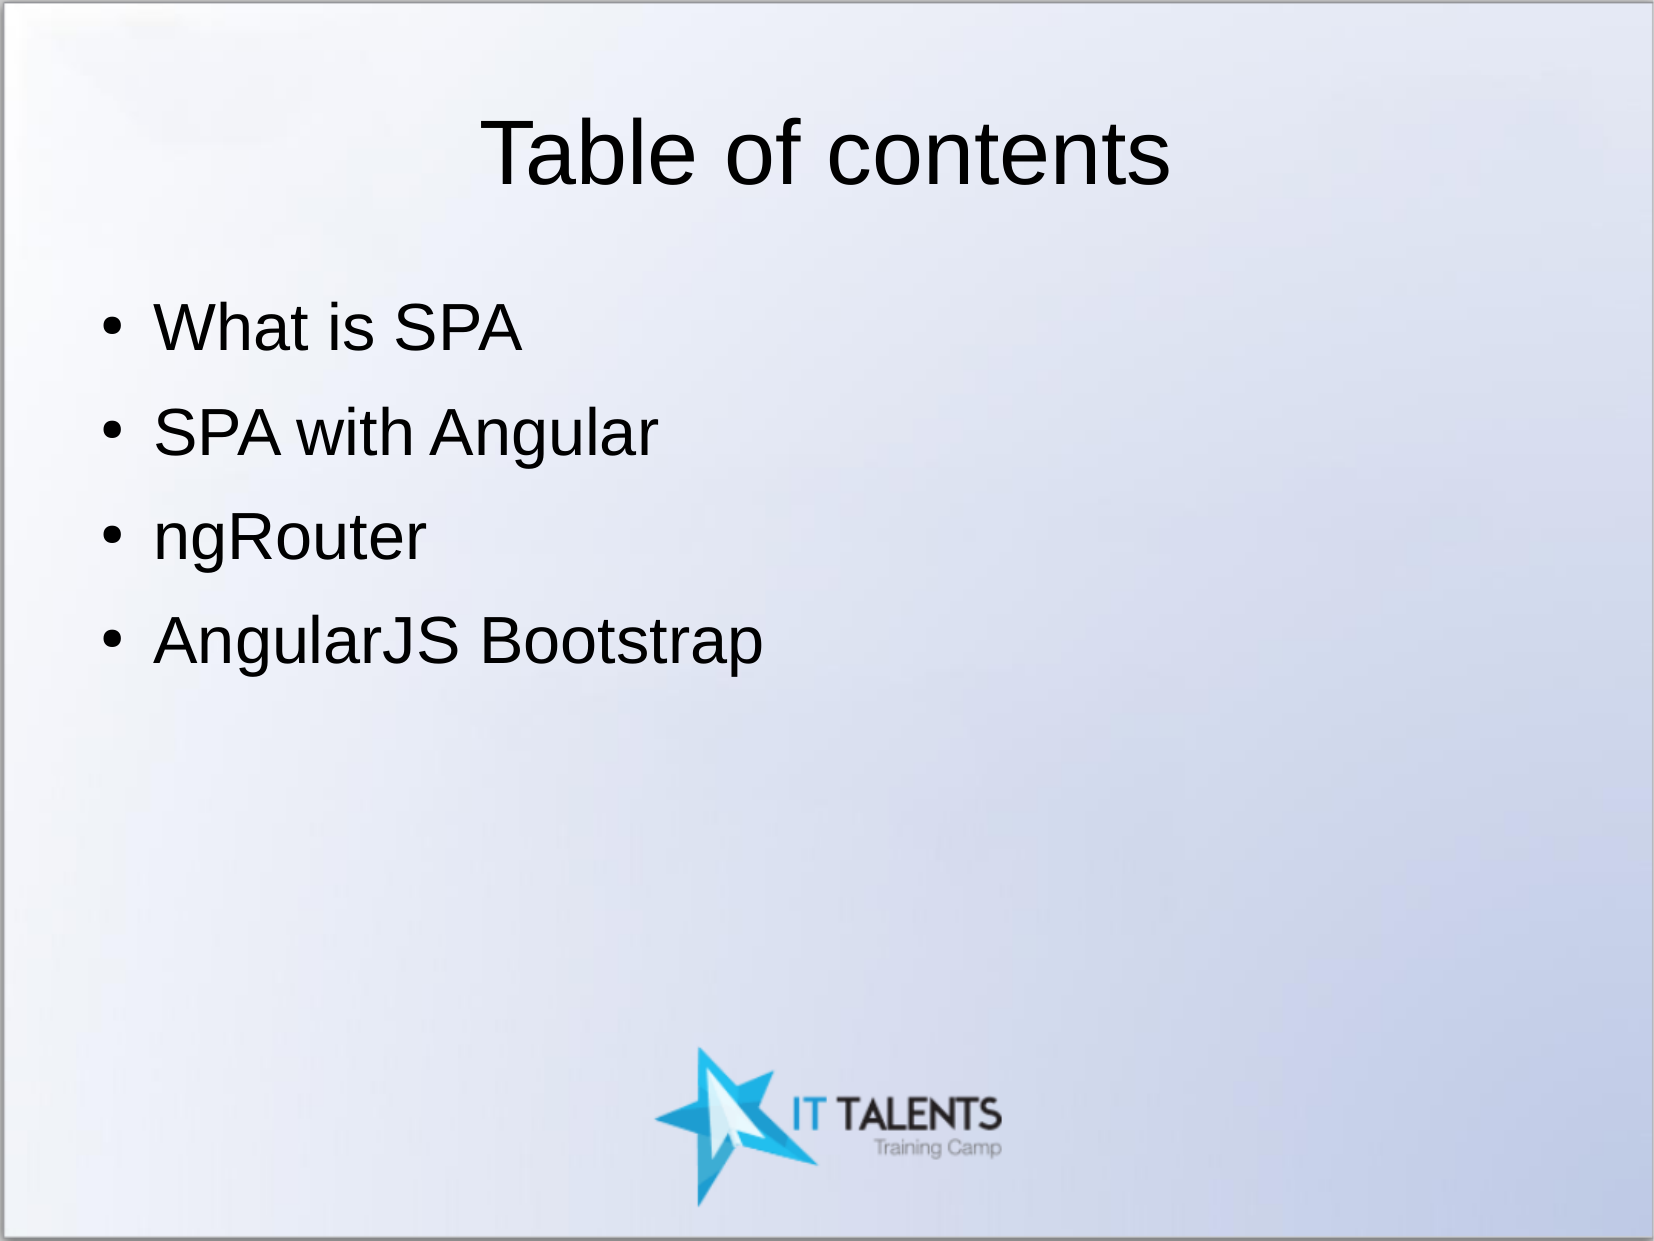

# Table of contents
What is SPA
SPA with Angular
ngRouter
AngularJS Bootstrap